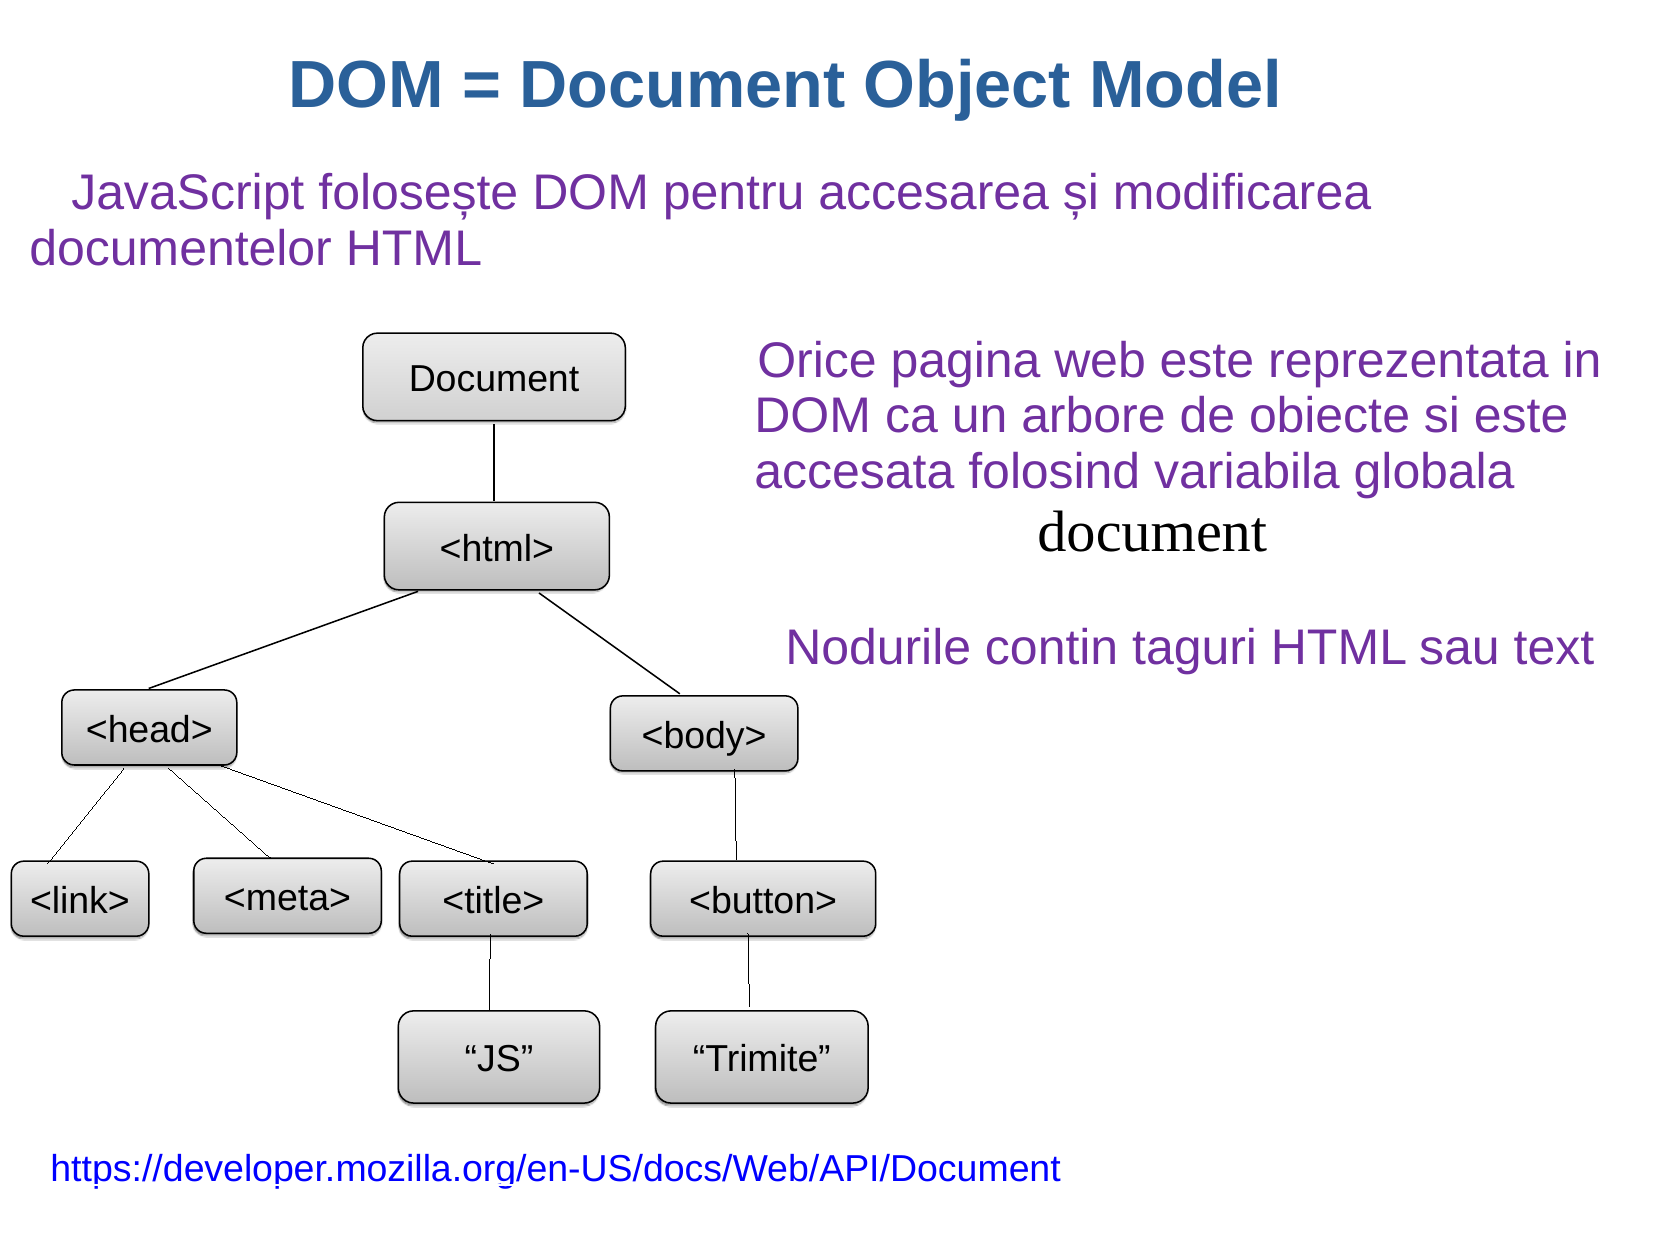

DOM = Document Object Model
 JavaScript folosește DOM pentru accesarea și modificarea 	 documentelor HTML
 Orice pagina web este reprezentata in DOM ca un arbore de obiecte si este accesata folosind variabila globala document
 Nodurile contin taguri HTML sau text
Document
<html>
<head>
<body>
<meta>
<link>
<title>
<button>
“JS”
“Trimite”
https://developer.mozilla.org/en-US/docs/Web/API/Document